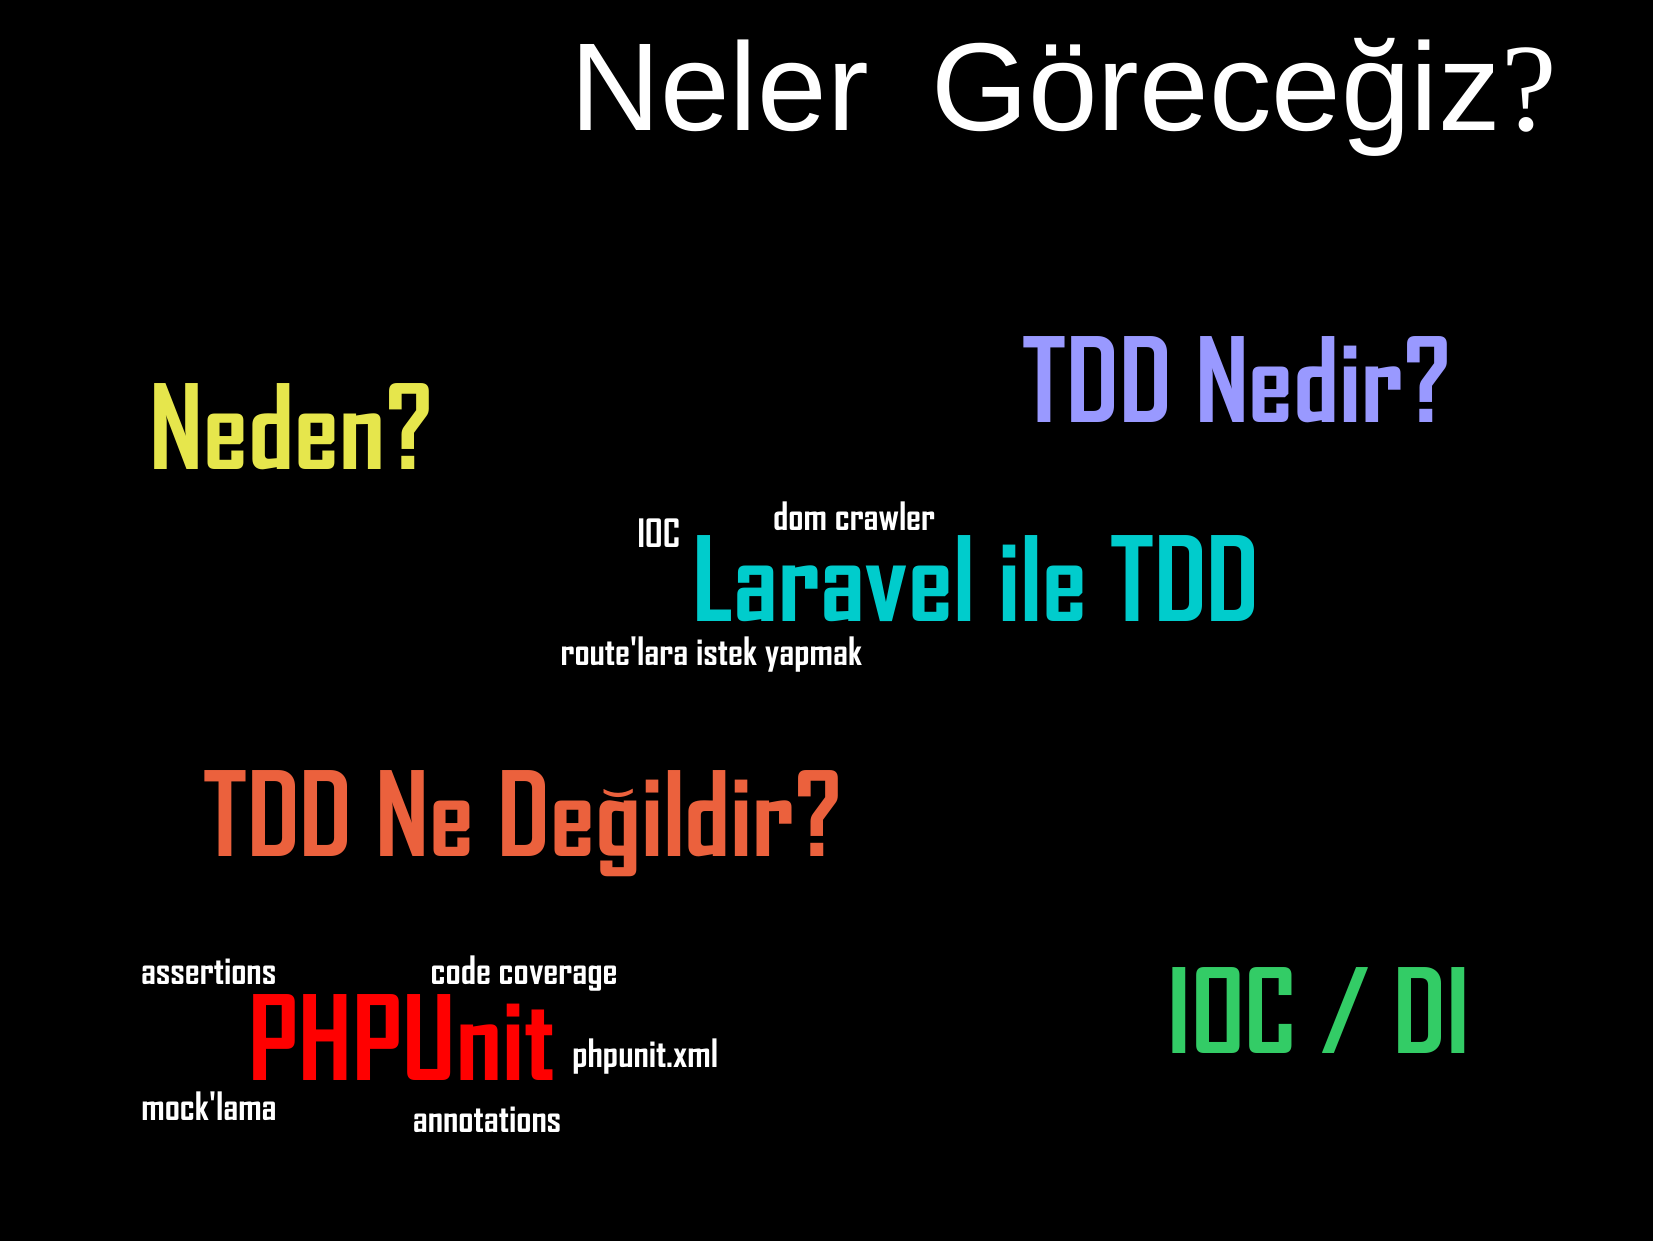

Neler Göreceğiz?
TDD Nedir?
Neden?
dom crawler
Laravel ile TDD
IOC
route'lara istek yapmak
TDD Ne Değildir?
IOC / DI
assertions
code coverage
PHPUnit
phpunit.xml
mock'lama
annotations